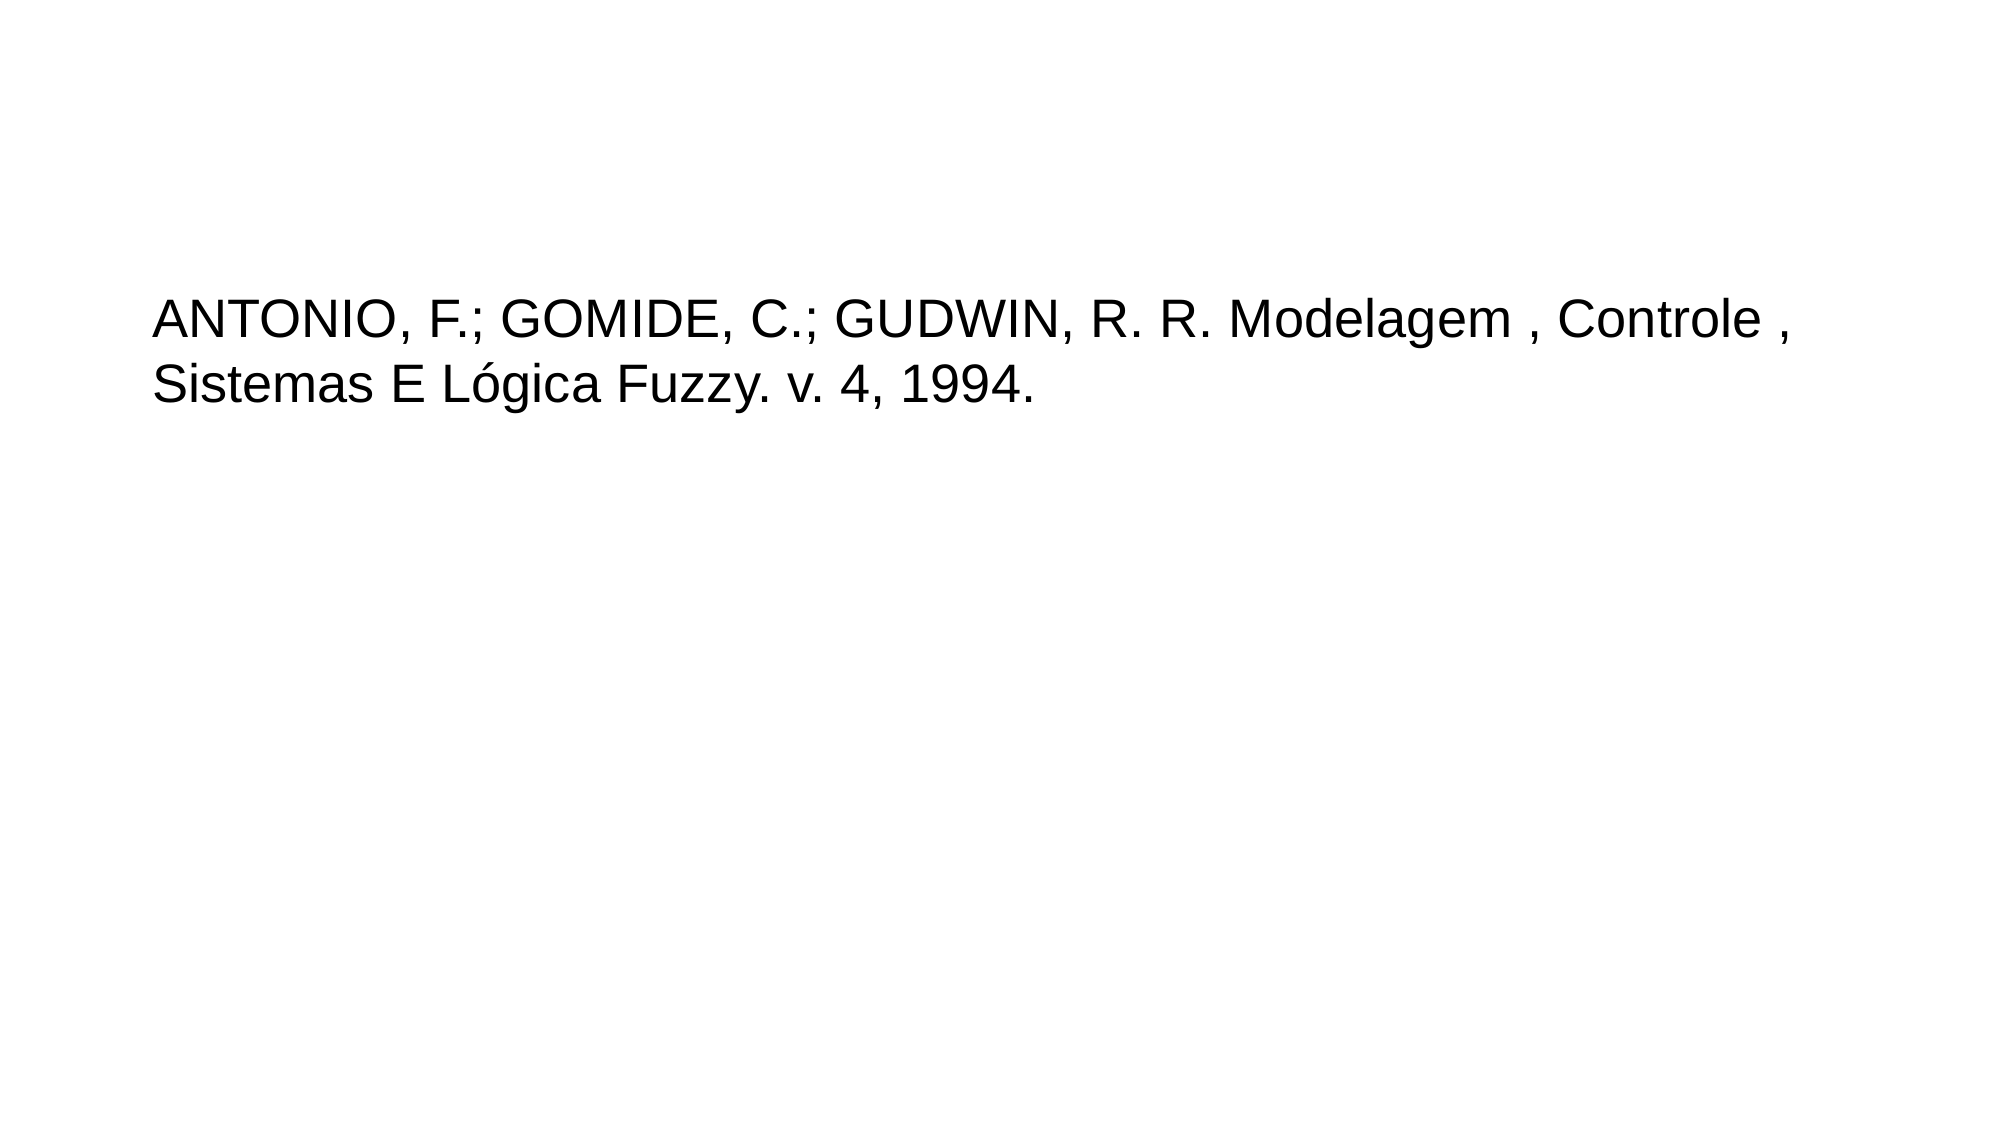

ANTONIO, F.; GOMIDE, C.; GUDWIN, R. R. Modelagem , Controle , Sistemas E Lógica Fuzzy. v. 4, 1994.